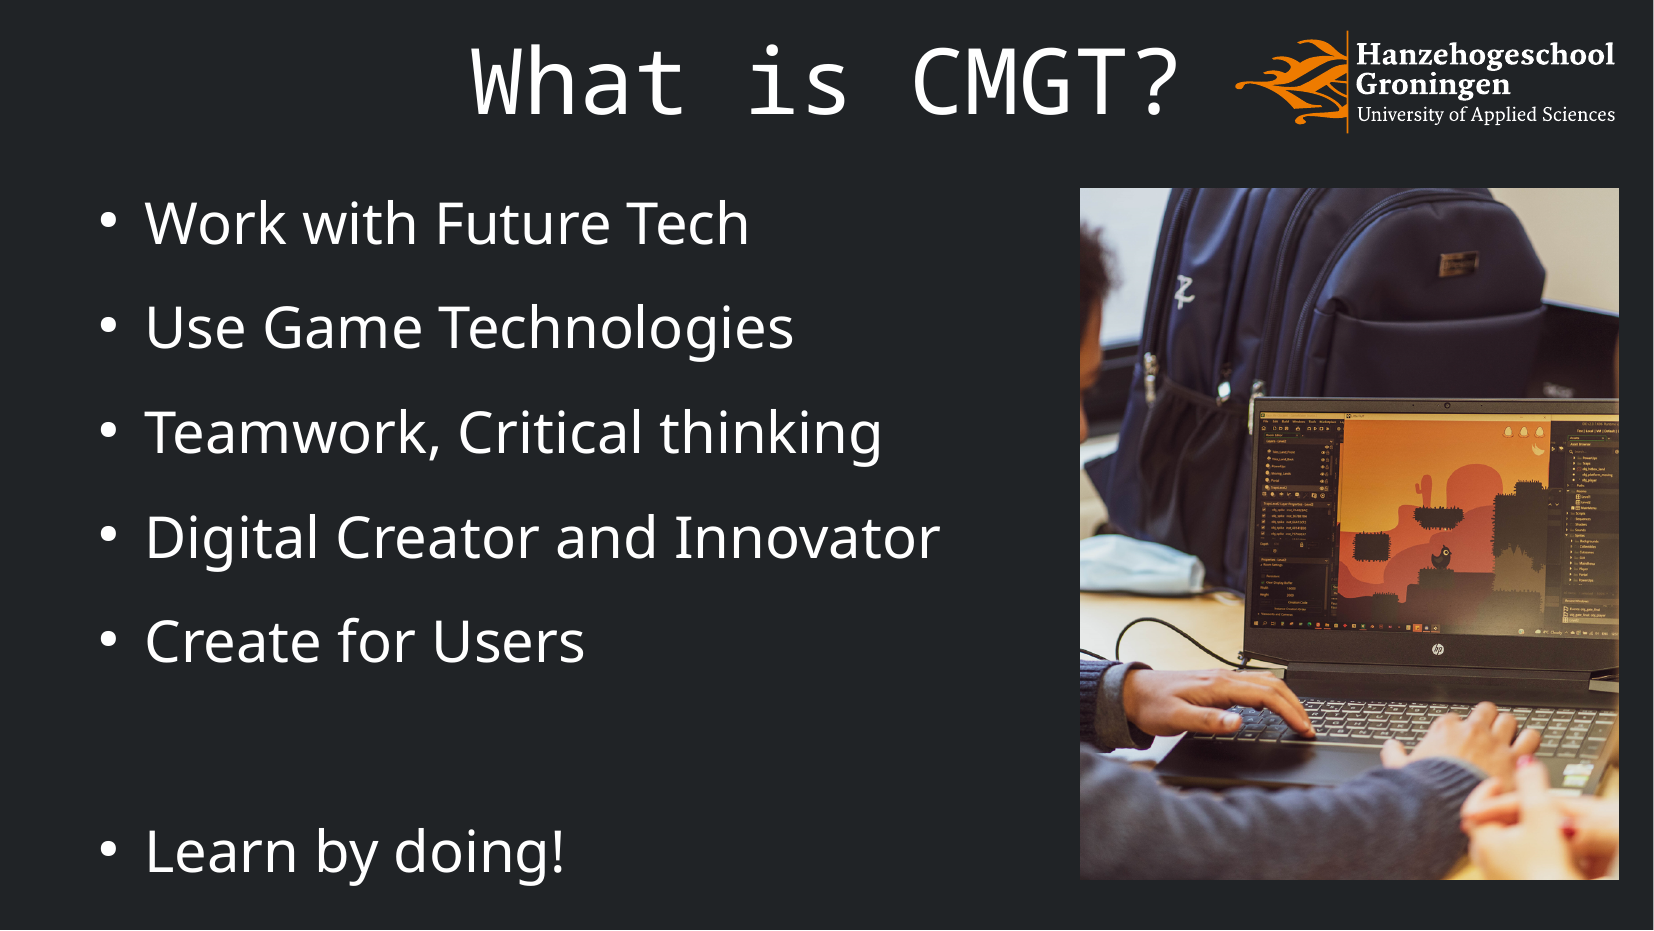

# What is CMGT?
Work with Future Tech
Use Game Technologies
Teamwork, Critical thinking
Digital Creator and Innovator
Create for Users
Learn by doing!